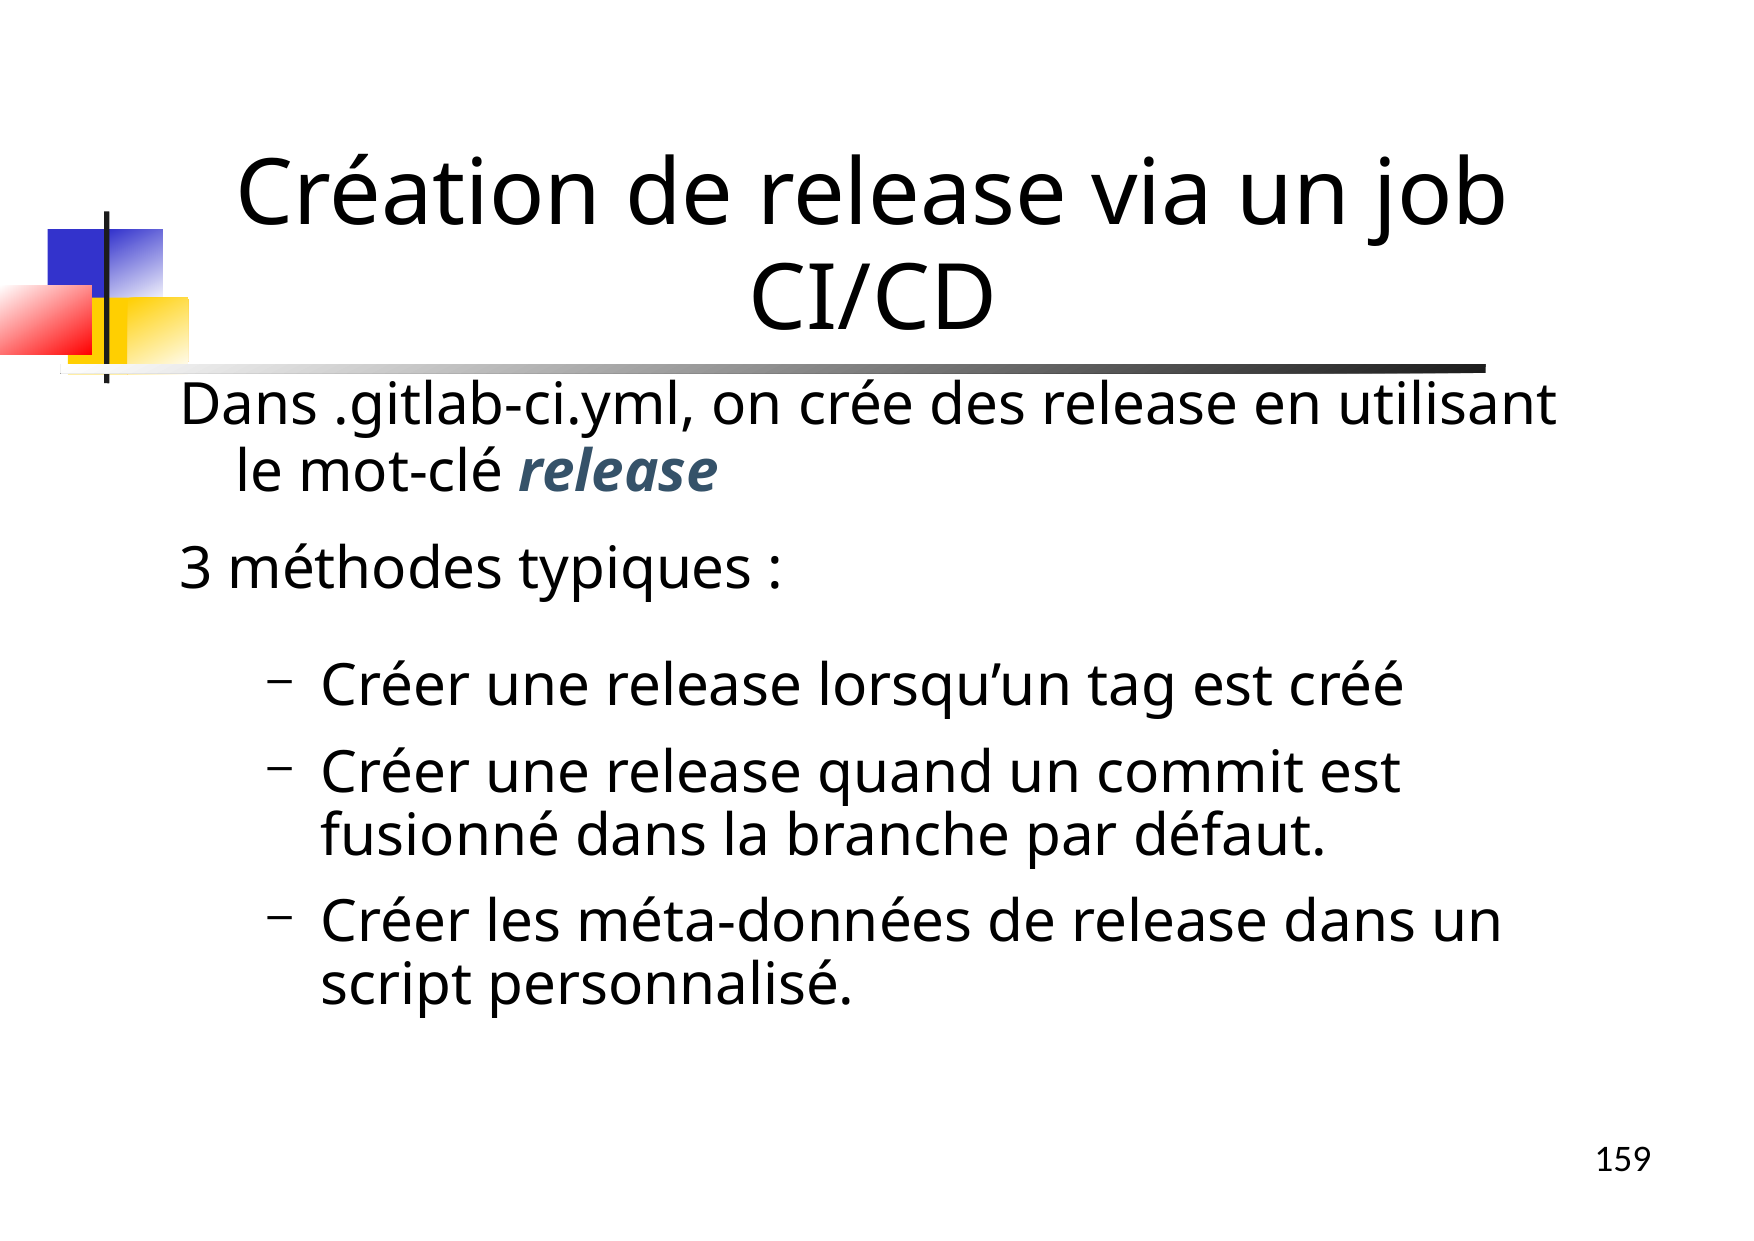

# Création de release via un job CI/CD
Dans .gitlab-ci.yml, on crée des release en utilisant le mot-clé release
3 méthodes typiques :
Créer une release lorsqu’un tag est créé
Créer une release quand un commit est fusionné dans la branche par défaut.
Créer les méta-données de release dans un script personnalisé.